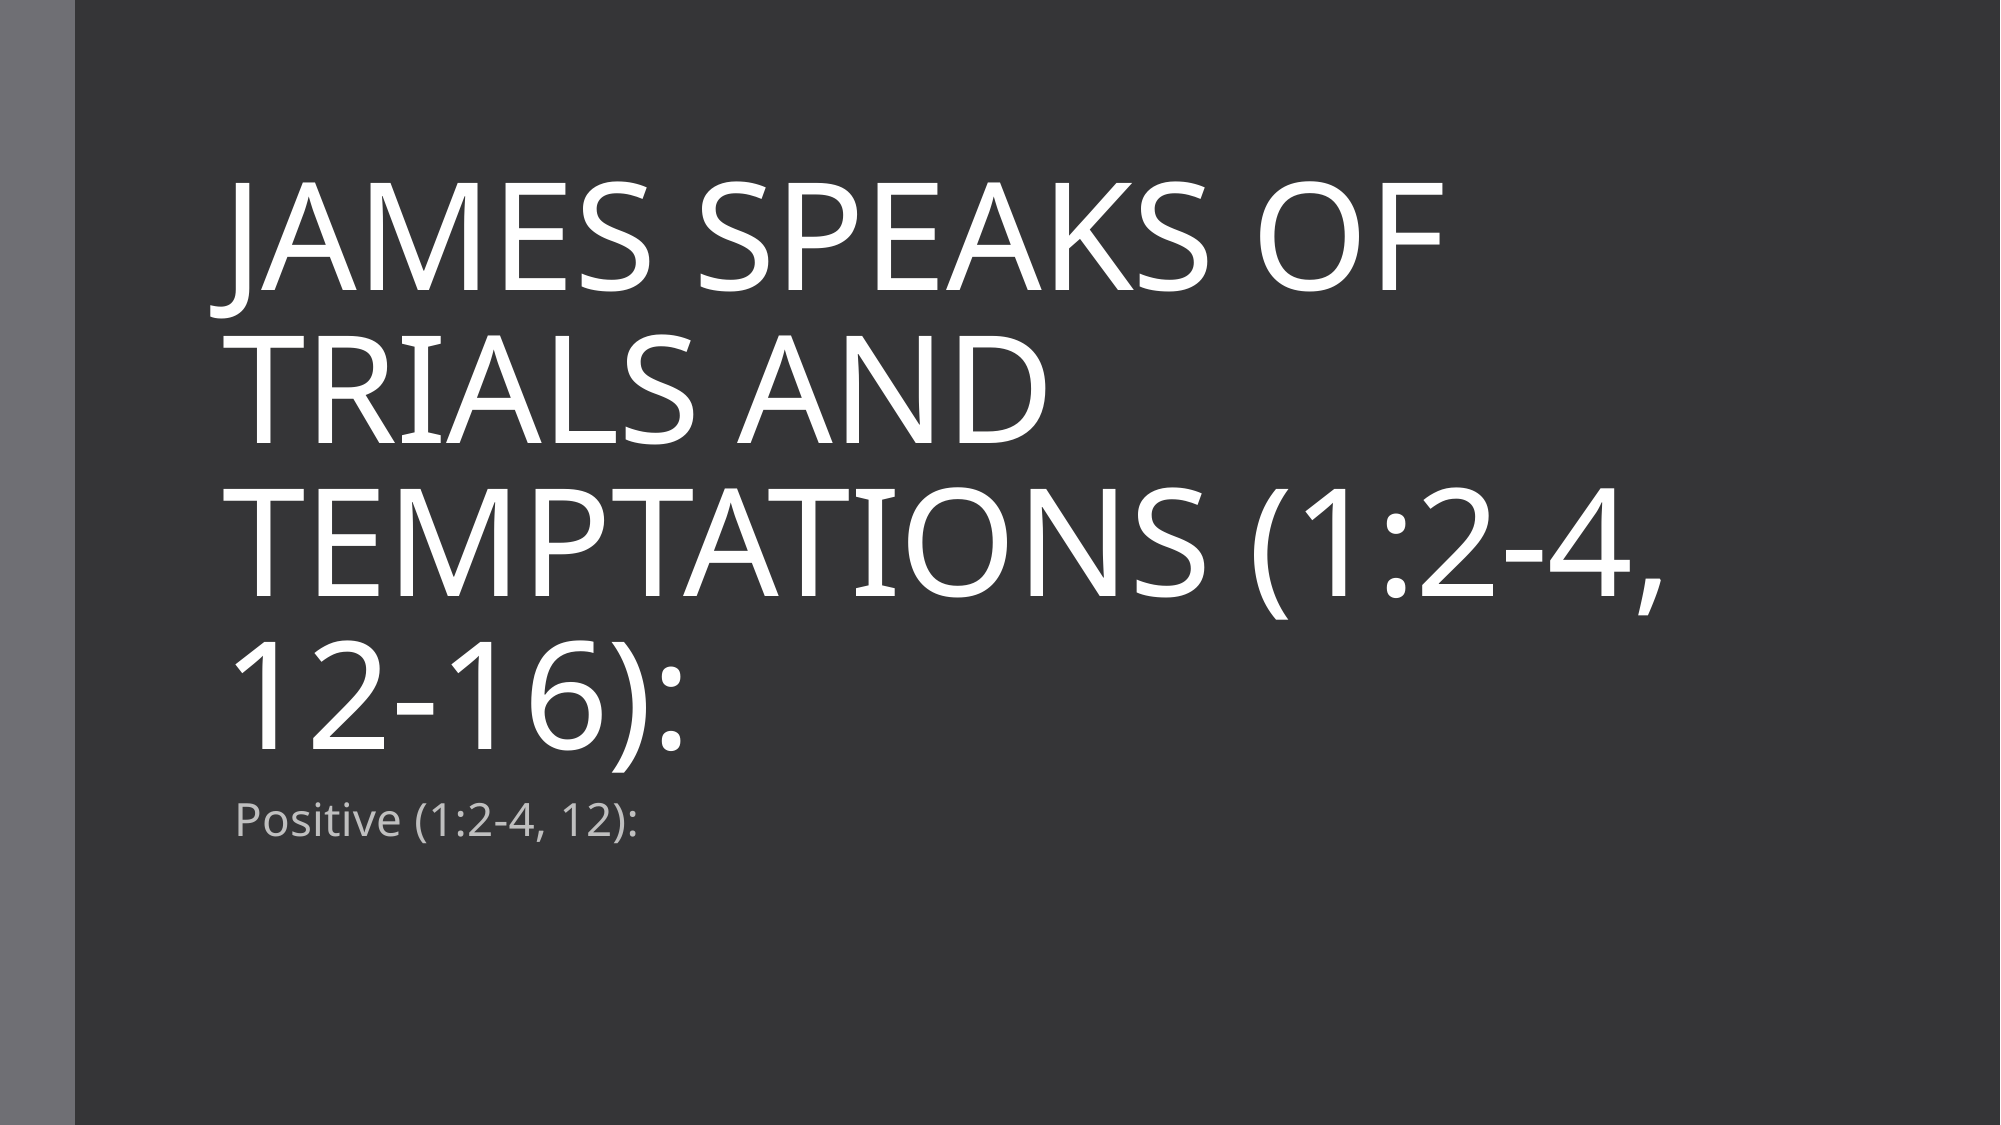

# JAMES SPEAKS OF TRIALS AND TEMPTATIONS (1:2-4, 12-16):
 Positive (1:2-4, 12):